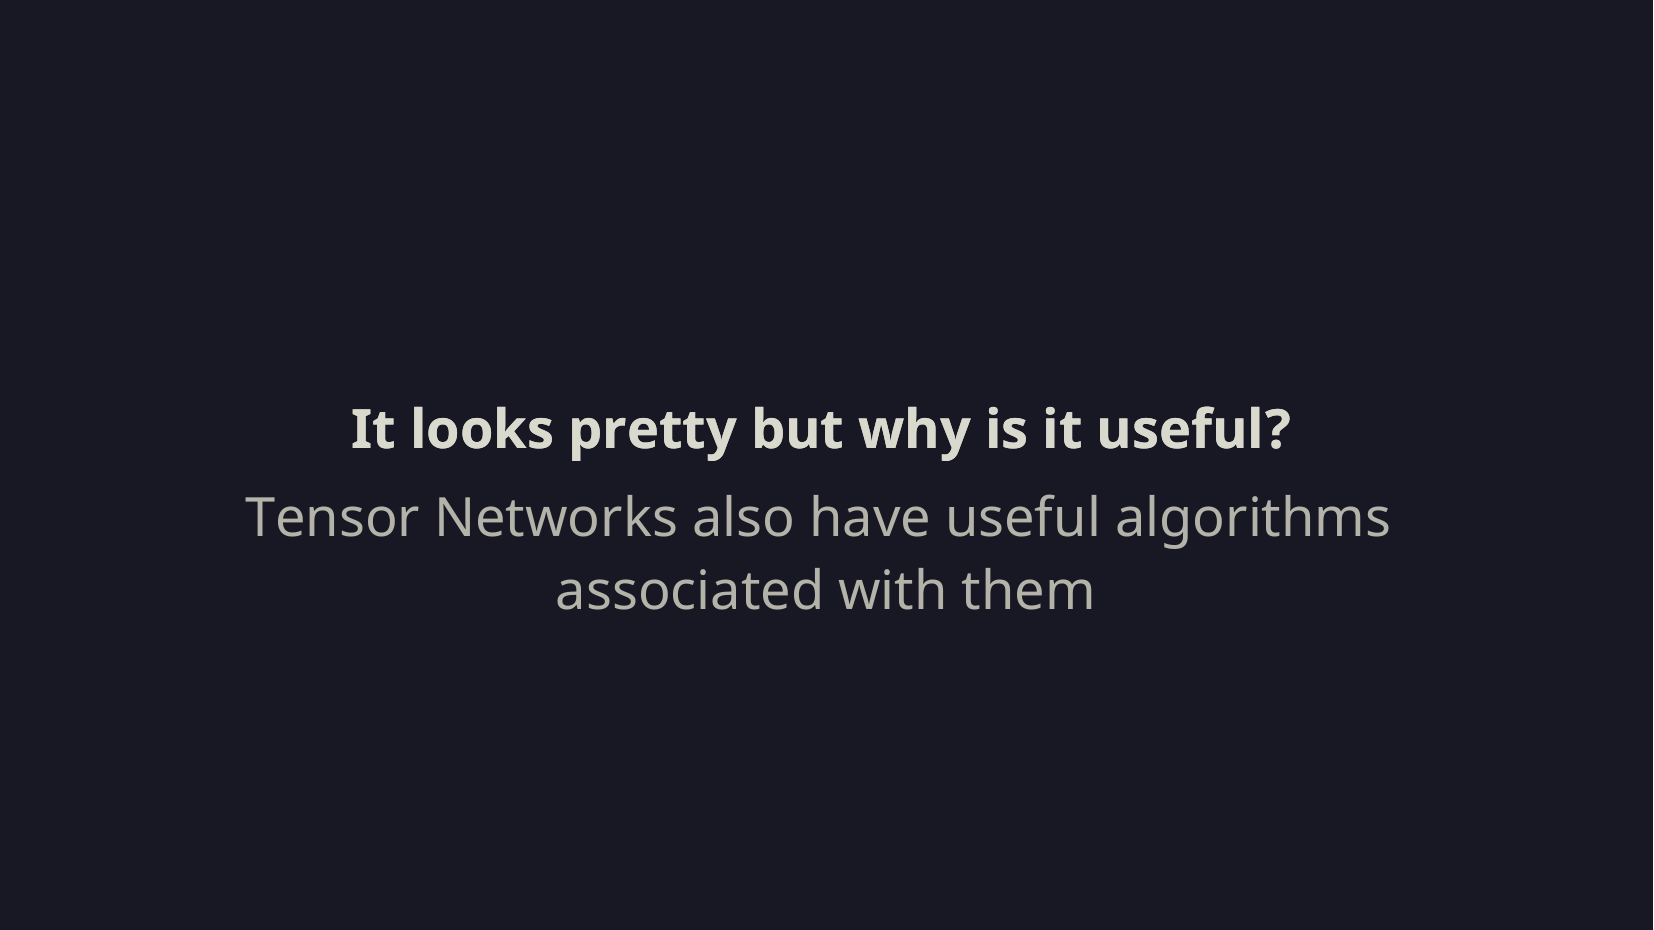

It looks pretty but why is it useful​​​​?
It looks pretty but why is it useful​​​​?
Tensor Networks also have useful algorithms
associated with them